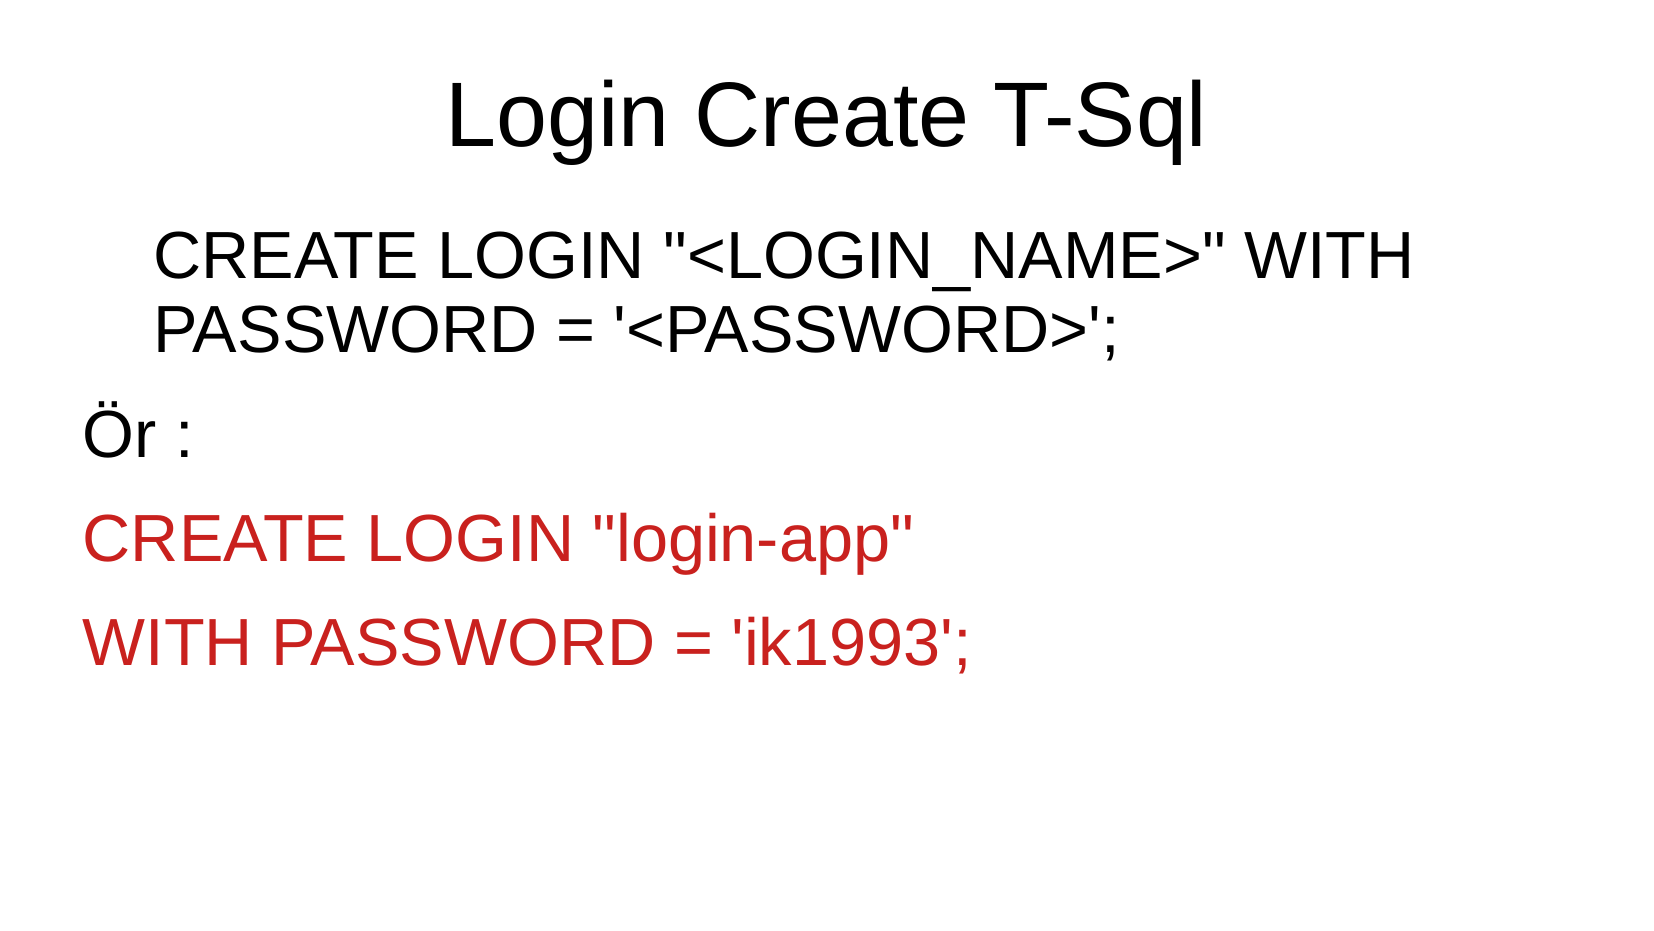

# Login Create T-Sql
CREATE LOGIN "<LOGIN_NAME>" WITH PASSWORD = '<PASSWORD>';
Ör :
CREATE LOGIN "login-app"
WITH PASSWORD = 'ik1993';